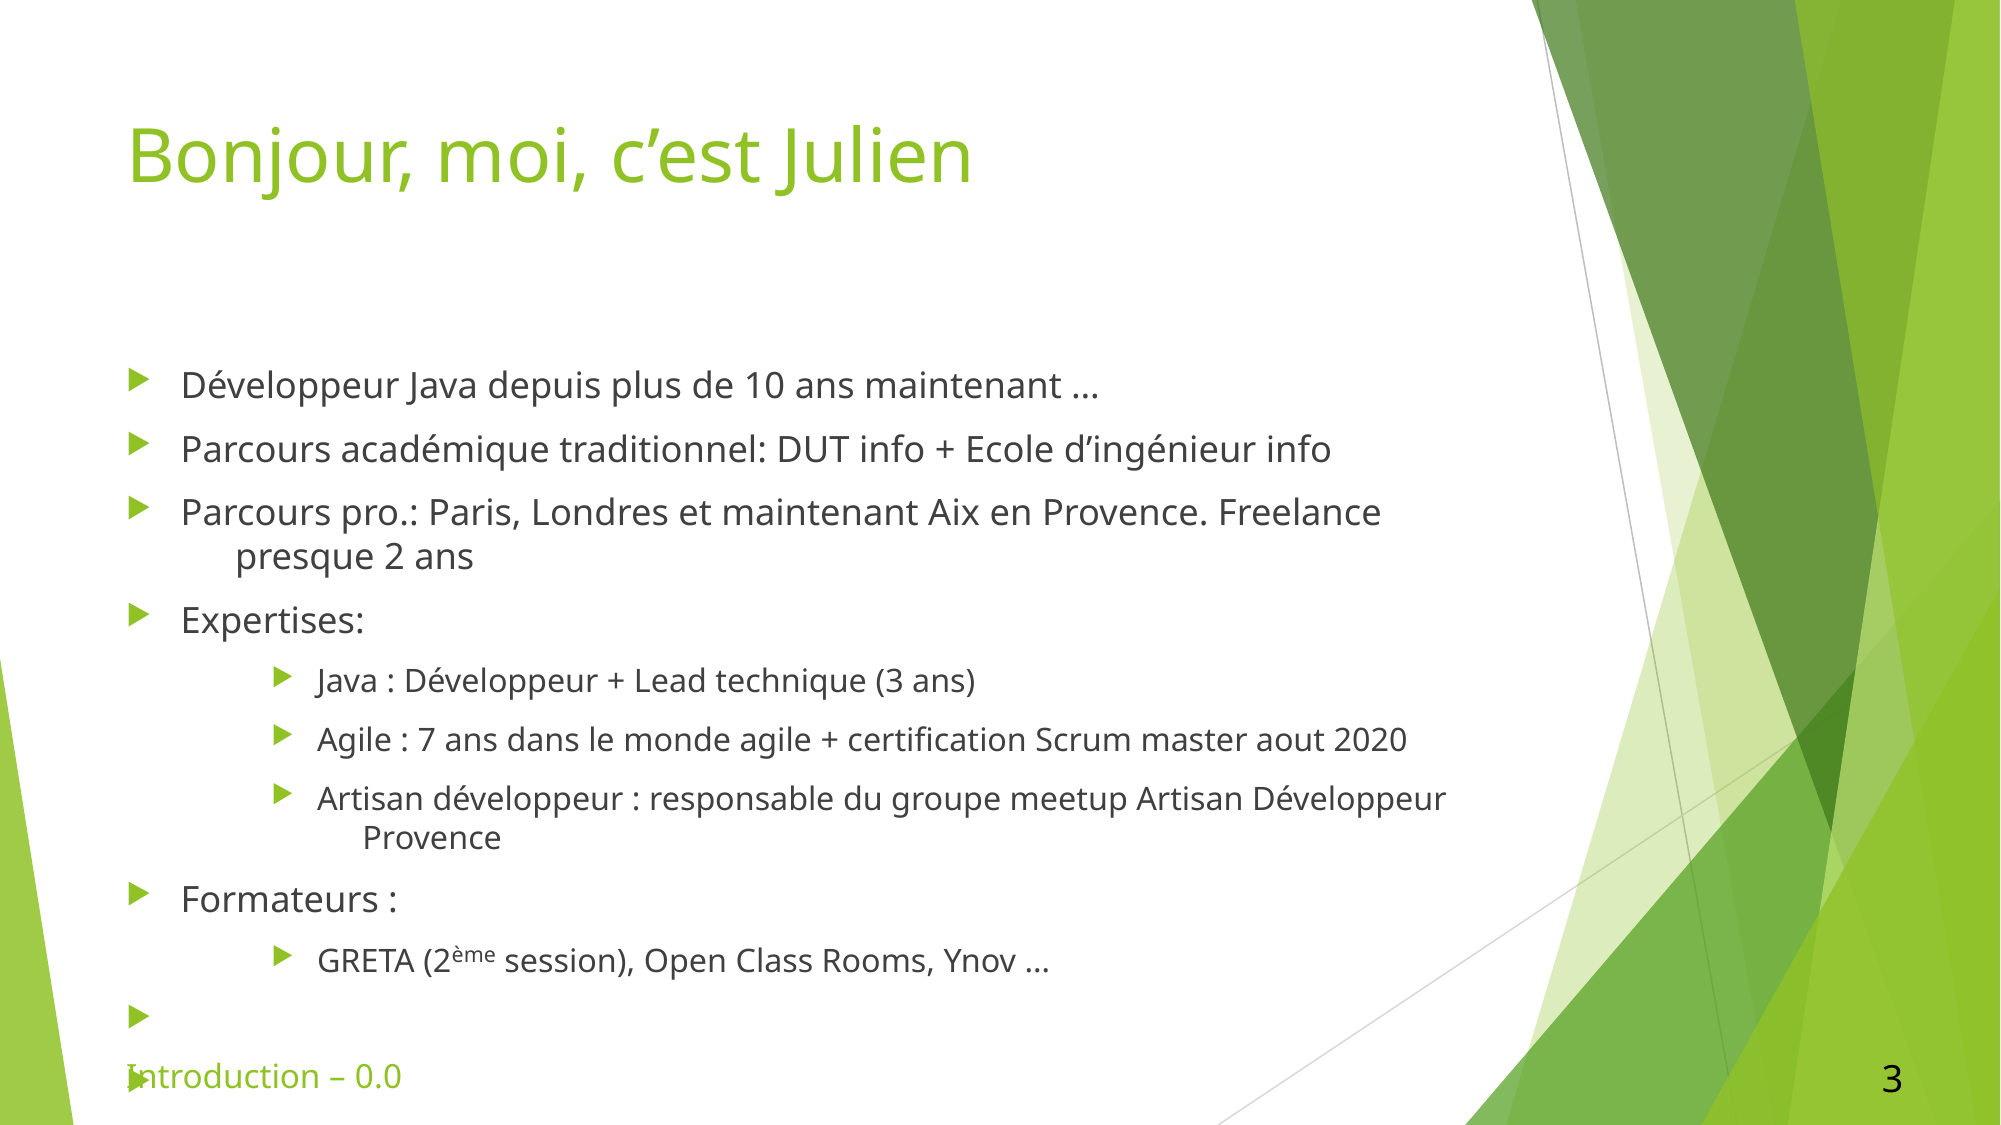

# Bonjour, moi, c’est Julien
Développeur Java depuis plus de 10 ans maintenant …
Parcours académique traditionnel: DUT info + Ecole d’ingénieur info
Parcours pro.: Paris, Londres et maintenant Aix en Provence. Freelance presque 2 ans
Expertises:
Java : Développeur + Lead technique (3 ans)
Agile : 7 ans dans le monde agile + certification Scrum master aout 2020
Artisan développeur : responsable du groupe meetup Artisan Développeur Provence
Formateurs :
GRETA (2ème session), Open Class Rooms, Ynov …
Introduction – 0.0
3